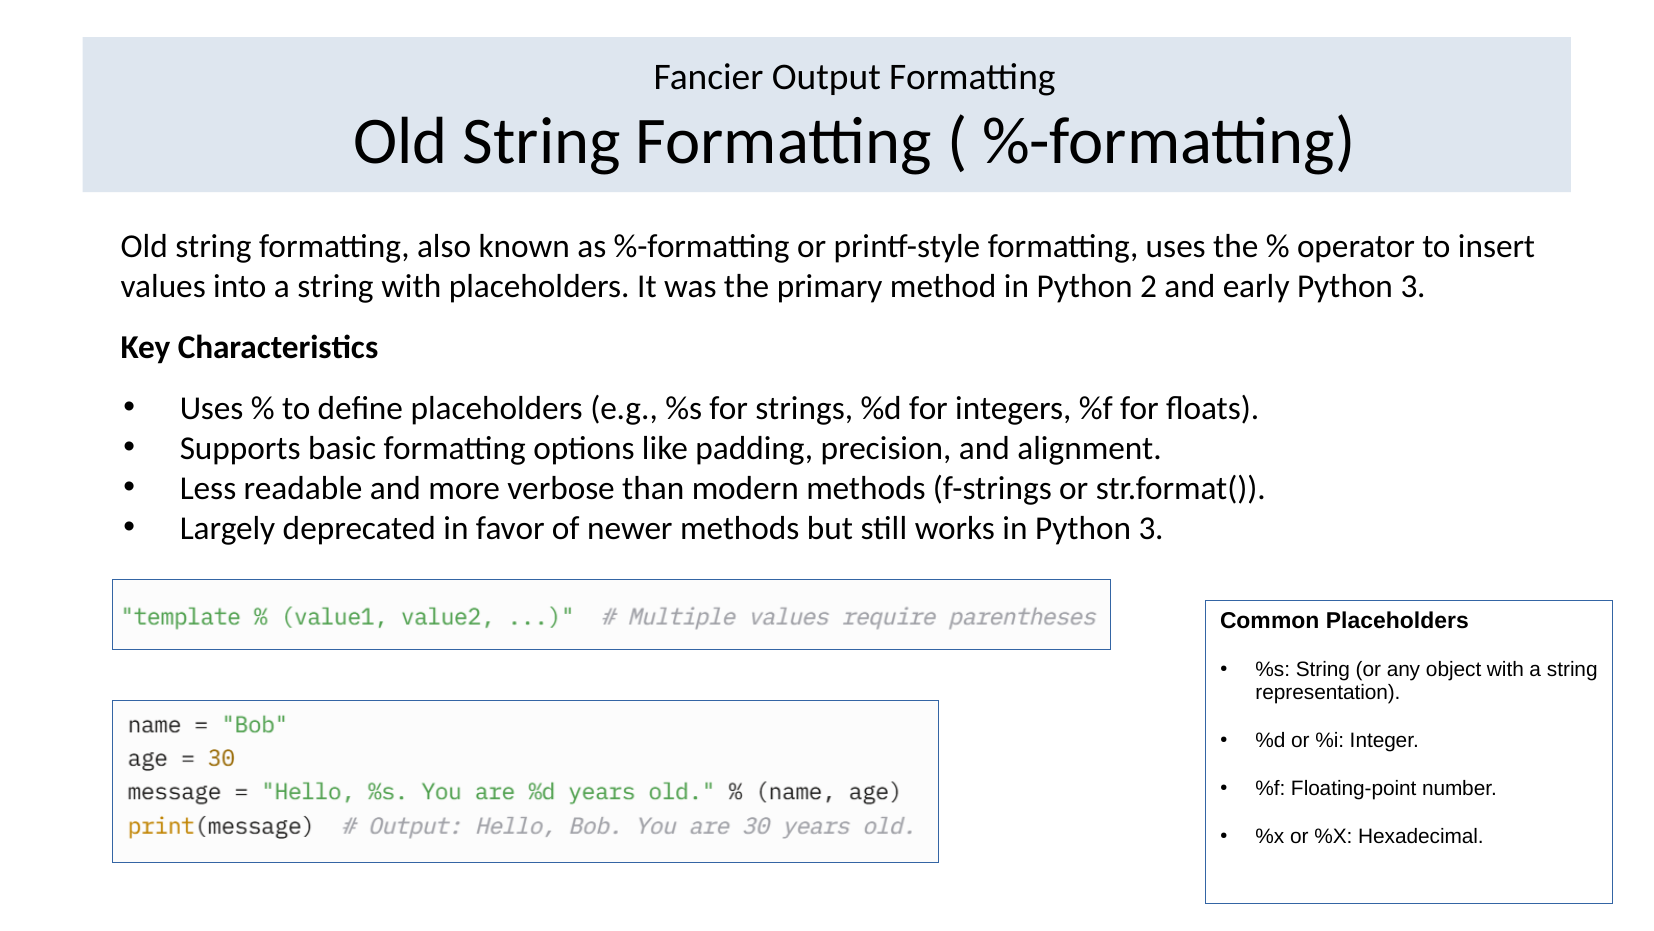

# Fancier Output Formatting Old String Formatting ( %-formatting)
Old string formatting, also known as %-formatting or printf-style formatting, uses the % operator to insert values into a string with placeholders. It was the primary method in Python 2 and early Python 3.
Key Characteristics
Uses % to define placeholders (e.g., %s for strings, %d for integers, %f for floats).
Supports basic formatting options like padding, precision, and alignment.
Less readable and more verbose than modern methods (f-strings or str.format()).
Largely deprecated in favor of newer methods but still works in Python 3.
Common Placeholders
%s: String (or any object with a string representation).
%d or %i: Integer.
%f: Floating-point number.
%x or %X: Hexadecimal.